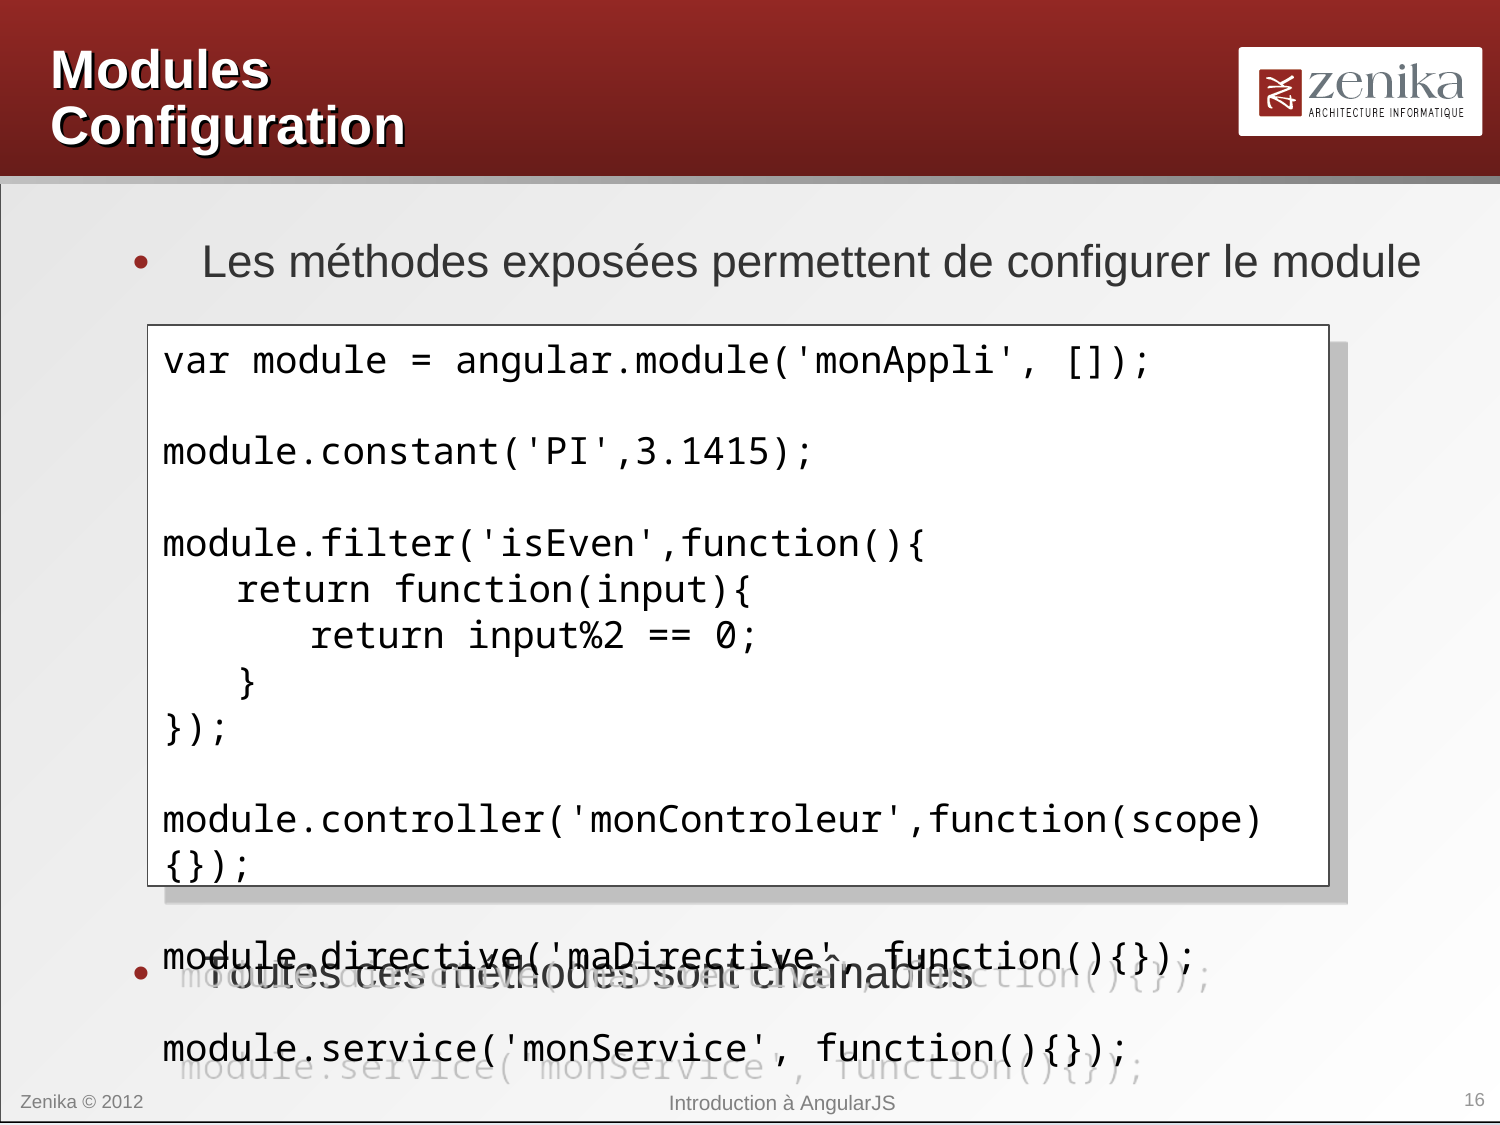

# Modules Configuration
Les méthodes exposées permettent de configurer le module
Toutes ces méthodes sont chaînables
var module = angular.module('monAppli', []);
module.constant('PI',3.1415);
module.filter('isEven',function(){
	return function(input){
		return input%2 == 0;
	}
});
module.controller('monControleur',function(scope){});
module.directive('maDirective', function(){});
module.service('monService', function(){});